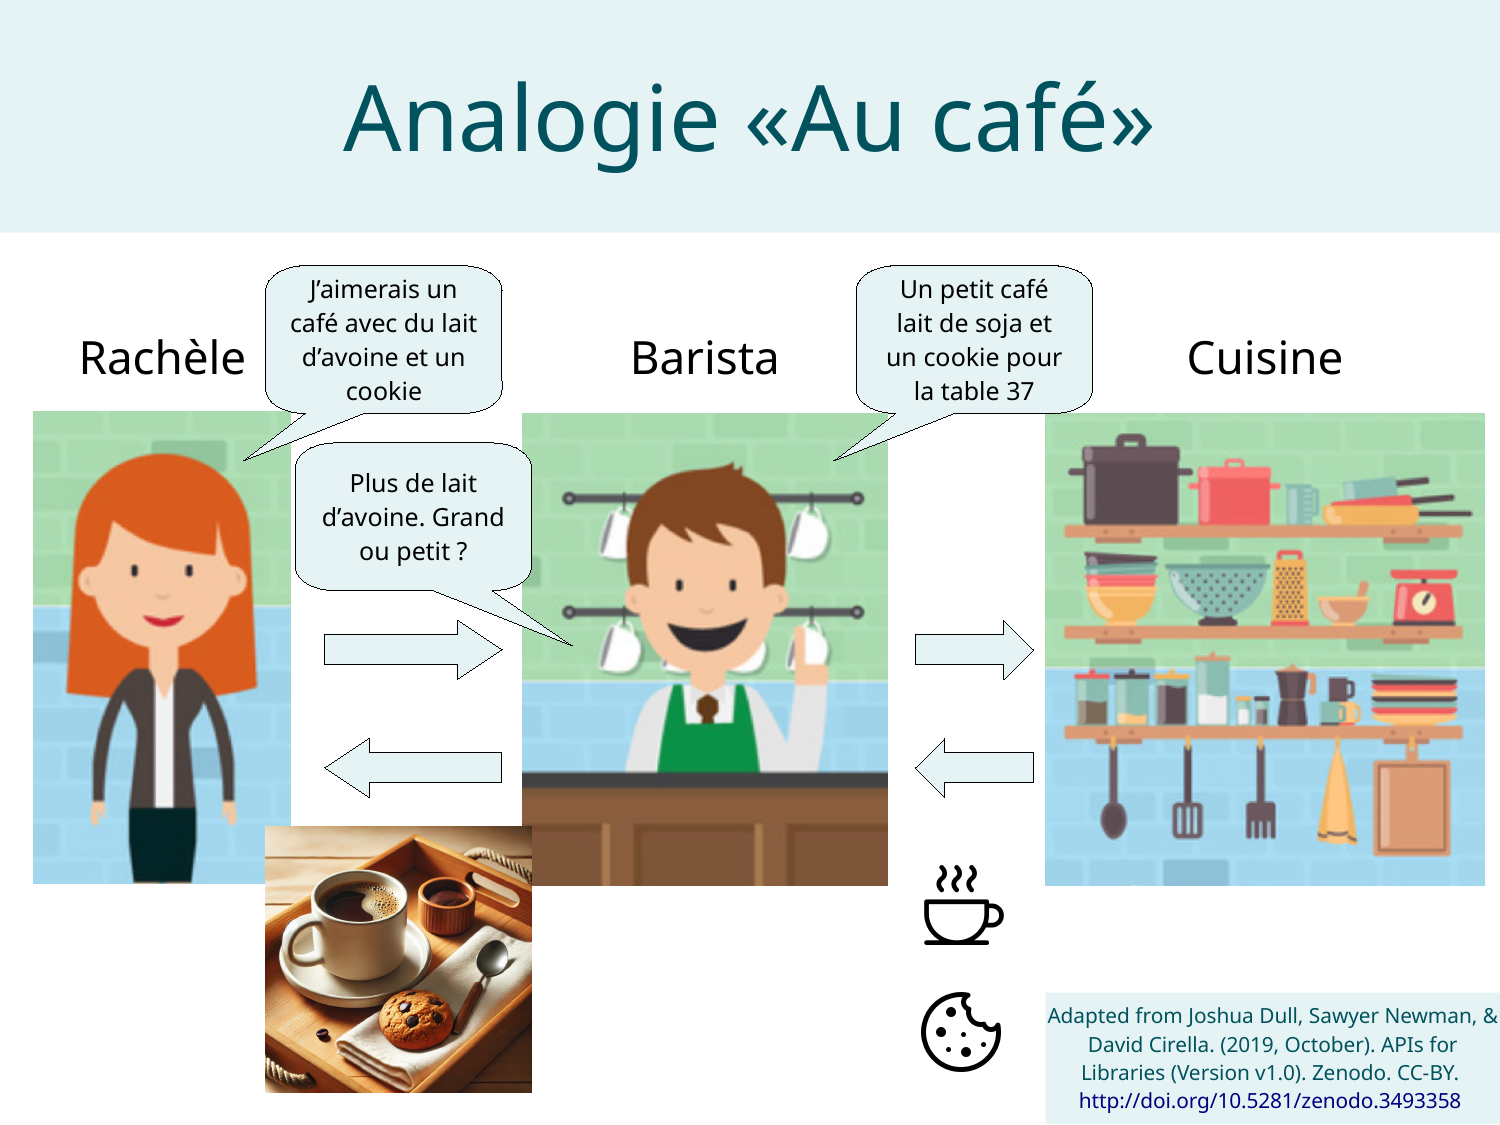

# Analogie «Au café»
J’aimerais un café avec du lait d’avoine et un cookie
Un petit café lait de soja et un cookie pour la table 37
Rachèle
Barista
Cuisine
Plus de lait d’avoine. Grand ou petit ?
Adapted from Joshua Dull, Sawyer Newman, & David Cirella. (2019, October). APIs for Libraries (Version v1.0). Zenodo. CC-BY. http://doi.org/10.5281/zenodo.3493358